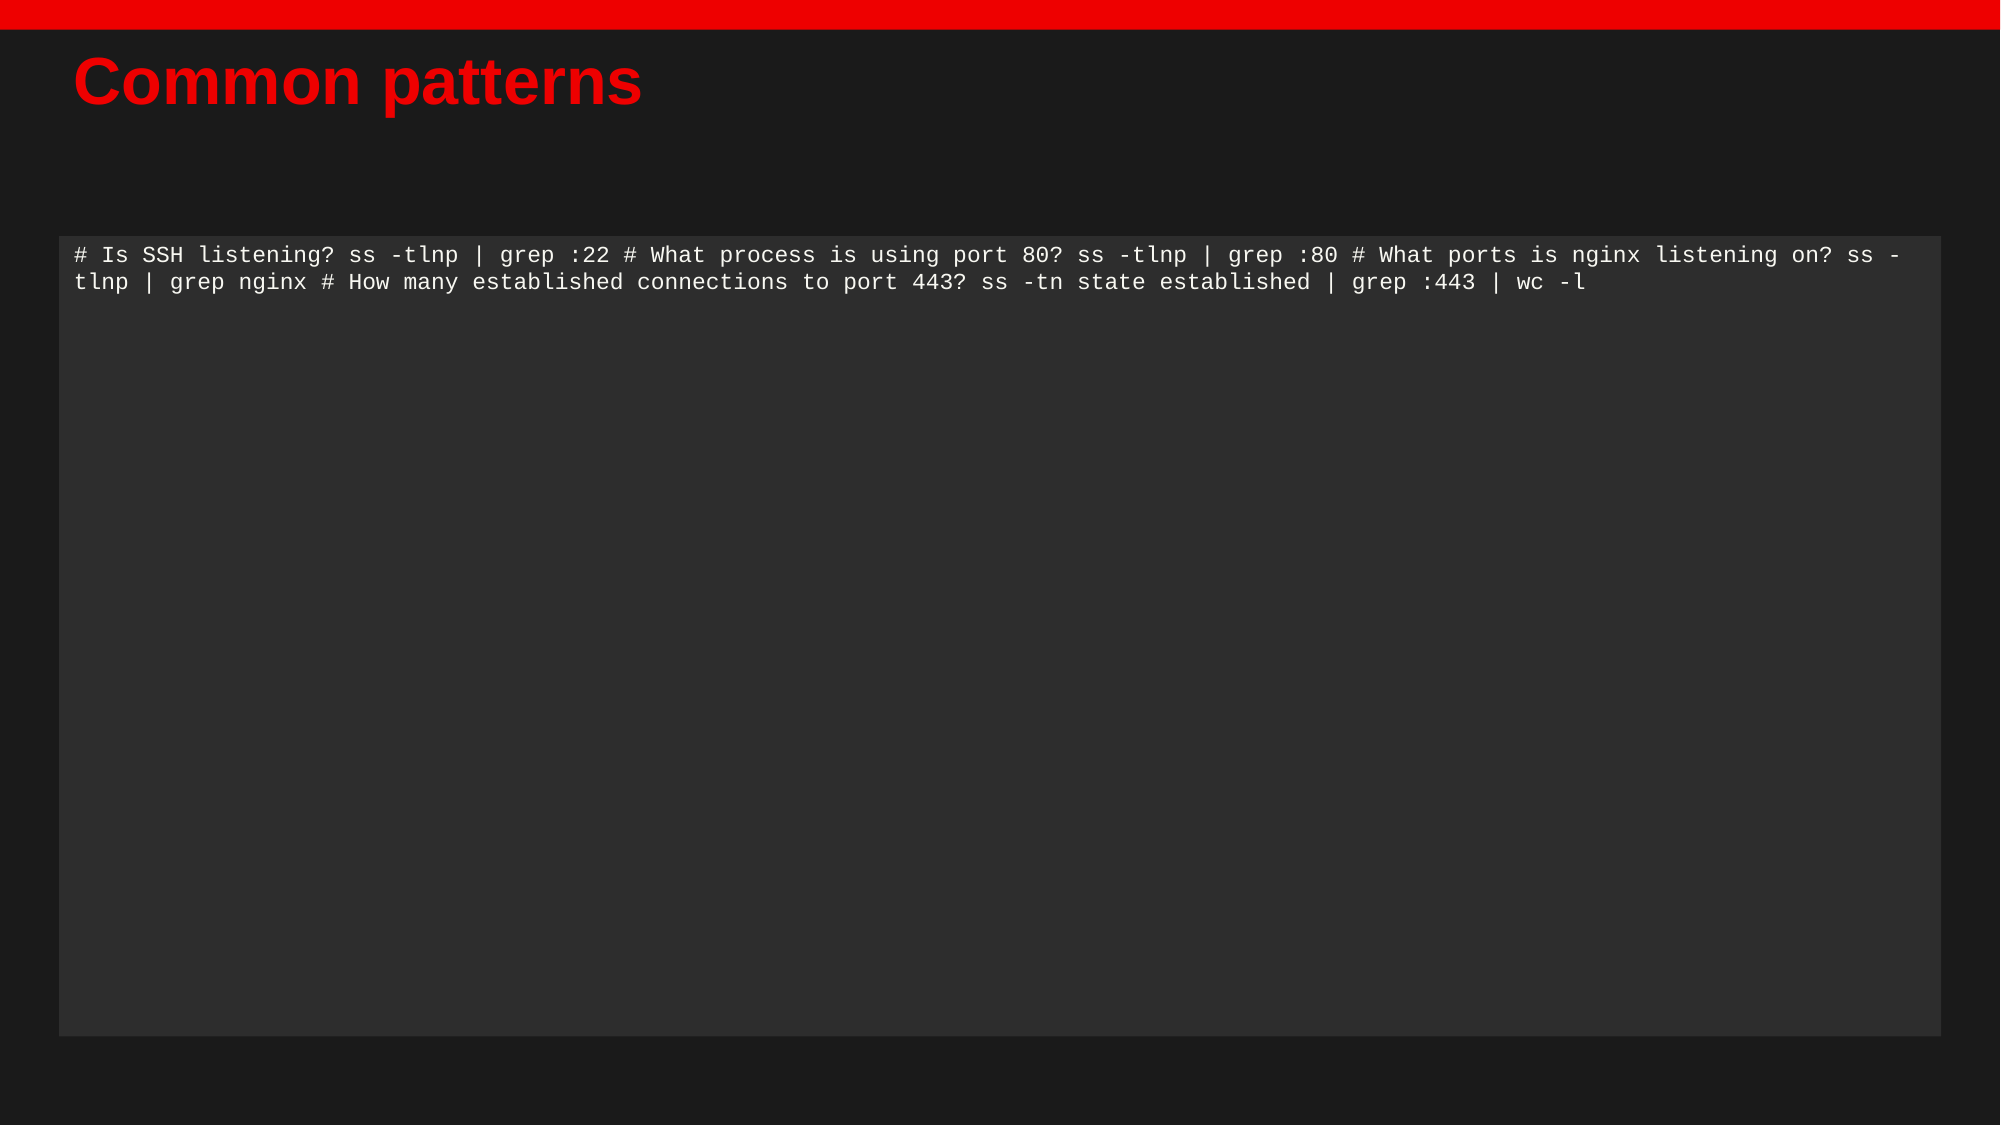

Common patterns
# Is SSH listening? ss -tlnp | grep :22 # What process is using port 80? ss -tlnp | grep :80 # What ports is nginx listening on? ss -tlnp | grep nginx # How many established connections to port 443? ss -tn state established | grep :443 | wc -l